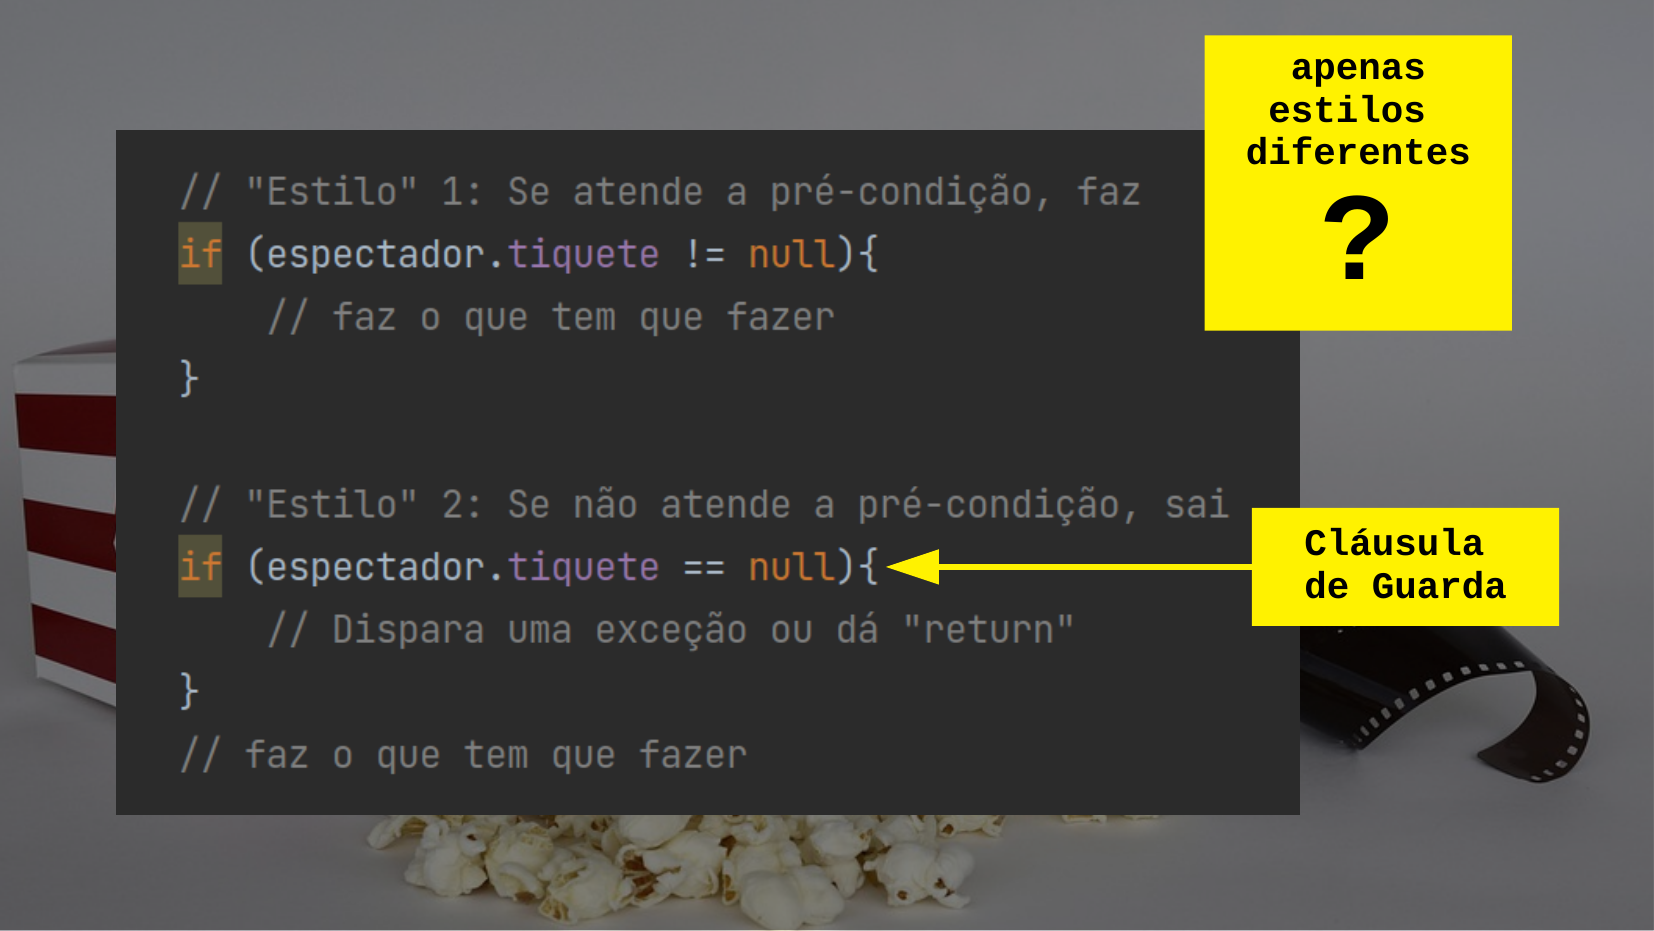

apenas
estilos
diferentes
?
Cláusula
de Guarda
#